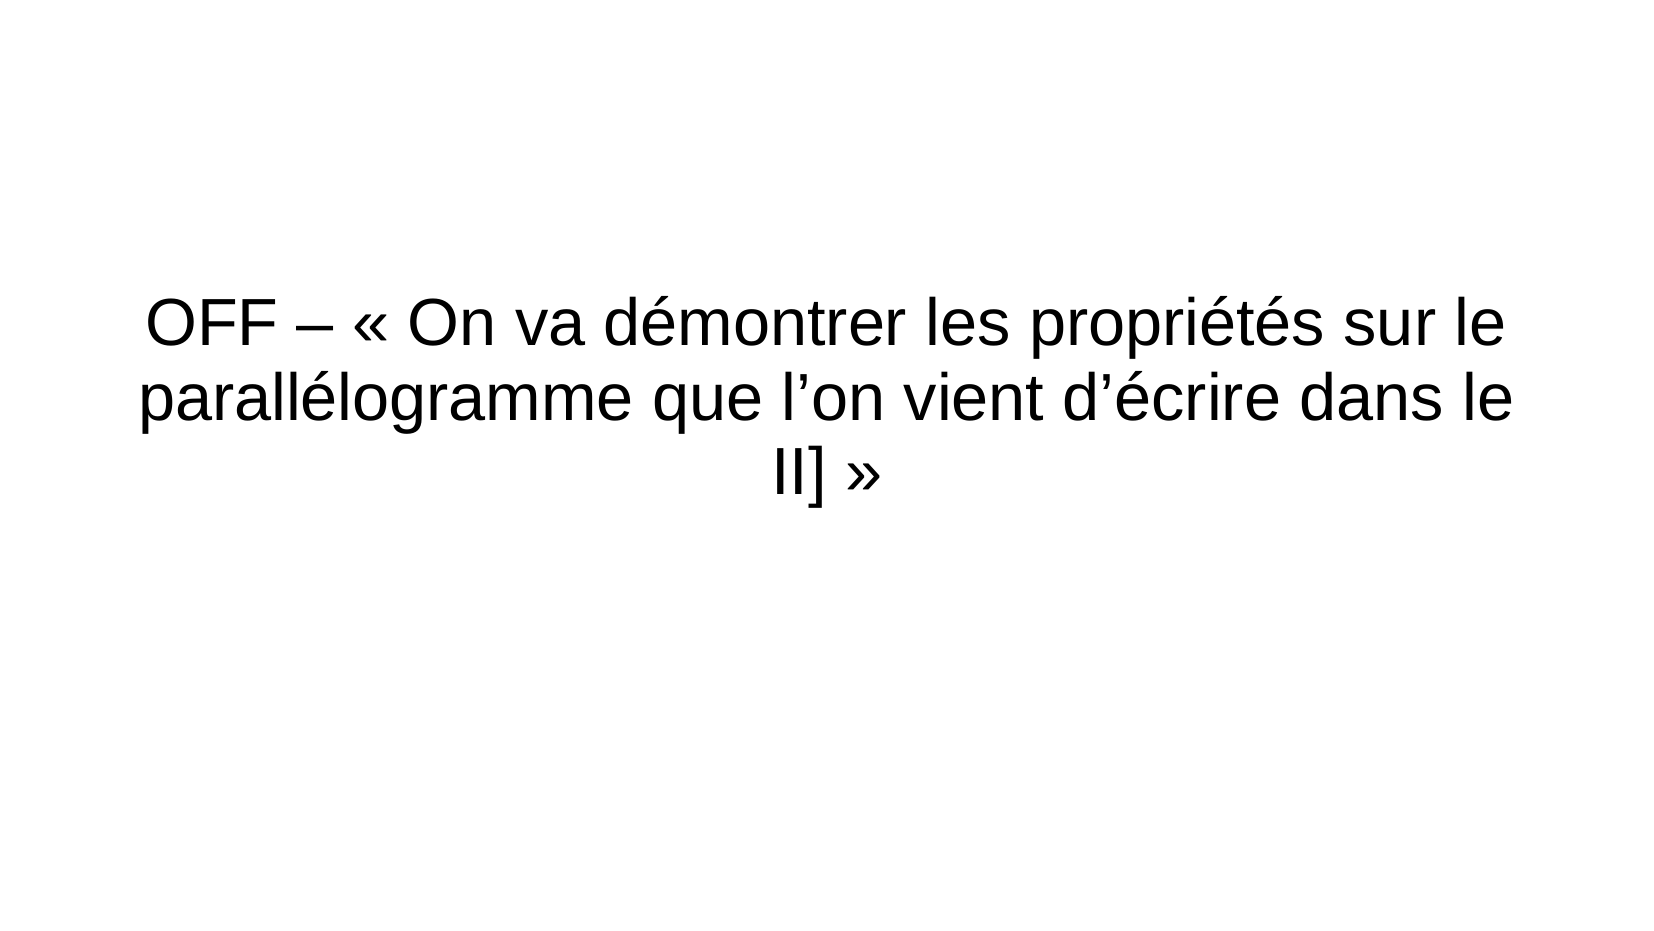

# OFF – « On va démontrer les propriétés sur le parallélogramme que l’on vient d’écrire dans le II] »